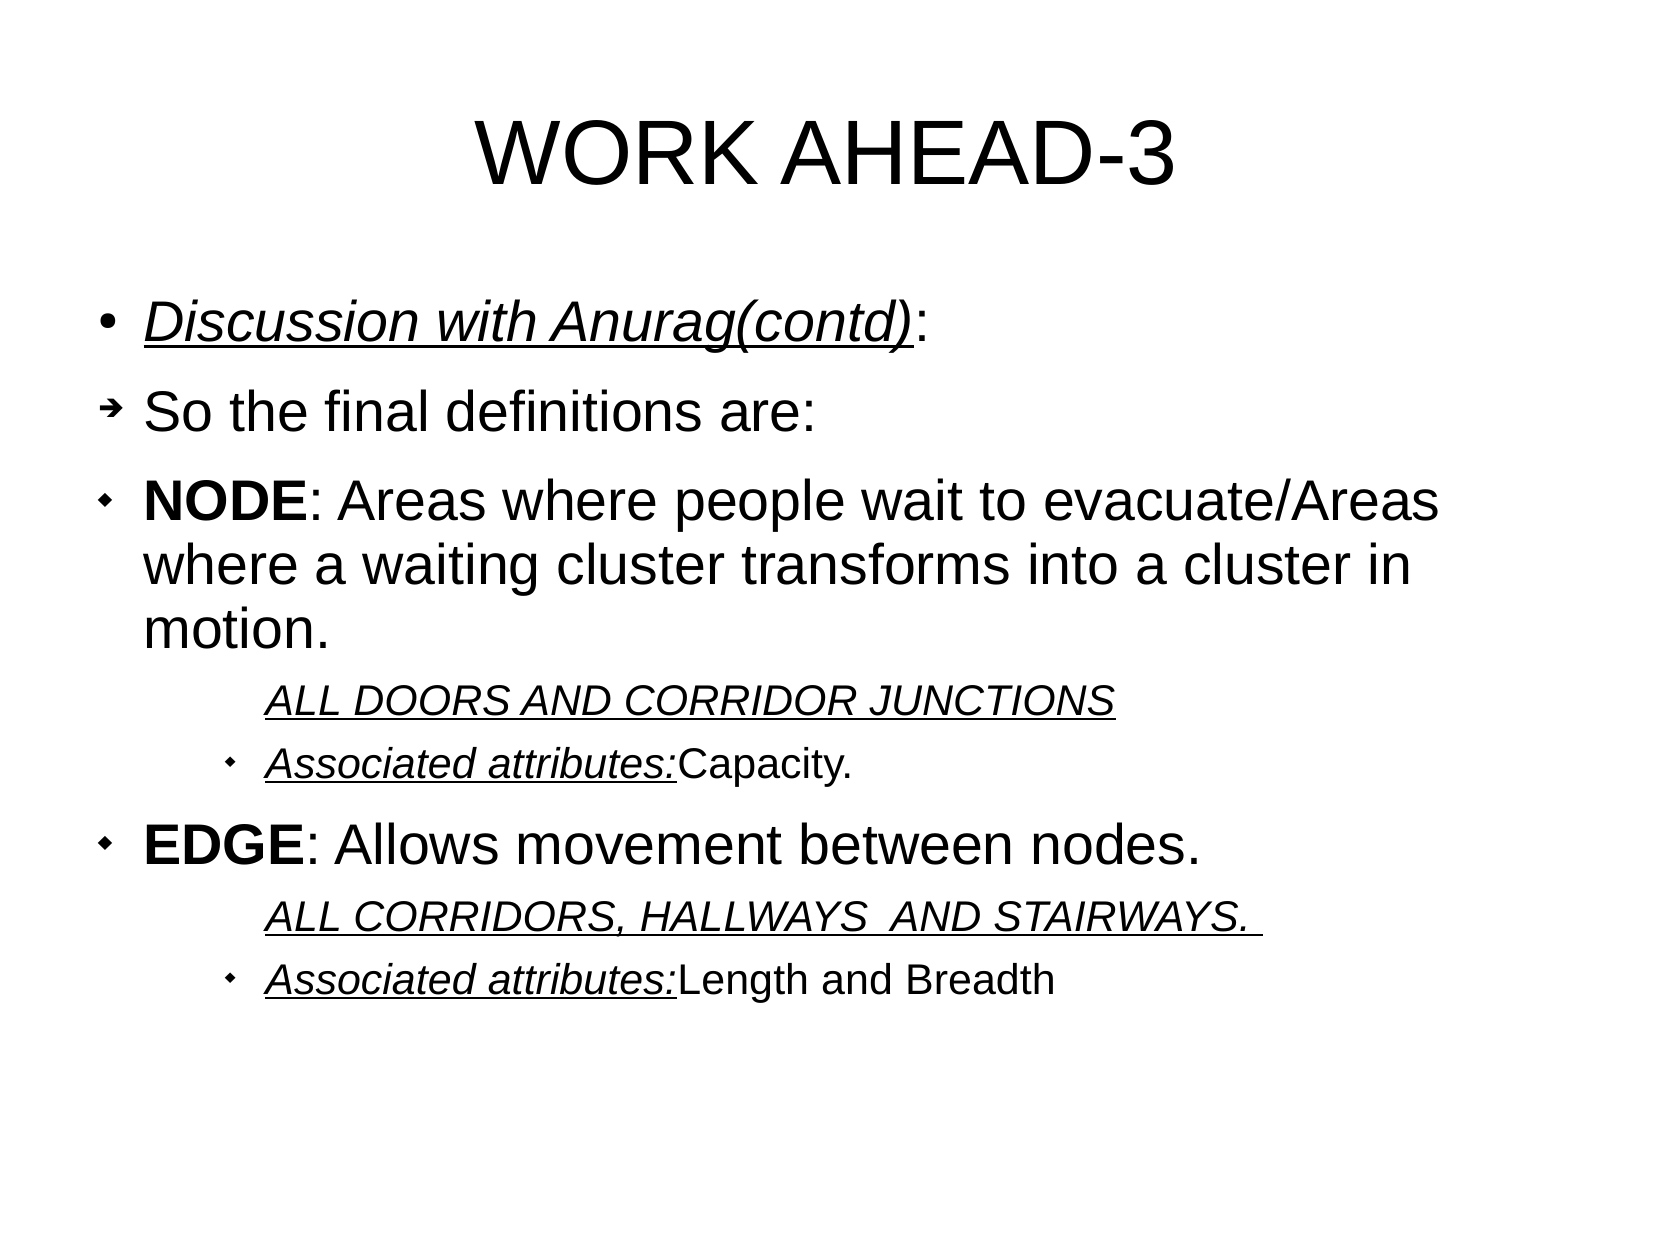

# WORK AHEAD-3
Discussion with Anurag(contd):
So the final definitions are:
NODE: Areas where people wait to evacuate/Areas where a waiting cluster transforms into a cluster in motion.
ALL DOORS AND CORRIDOR JUNCTIONS
Associated attributes:Capacity.
EDGE: Allows movement between nodes.
ALL CORRIDORS, HALLWAYS AND STAIRWAYS.
Associated attributes:Length and Breadth